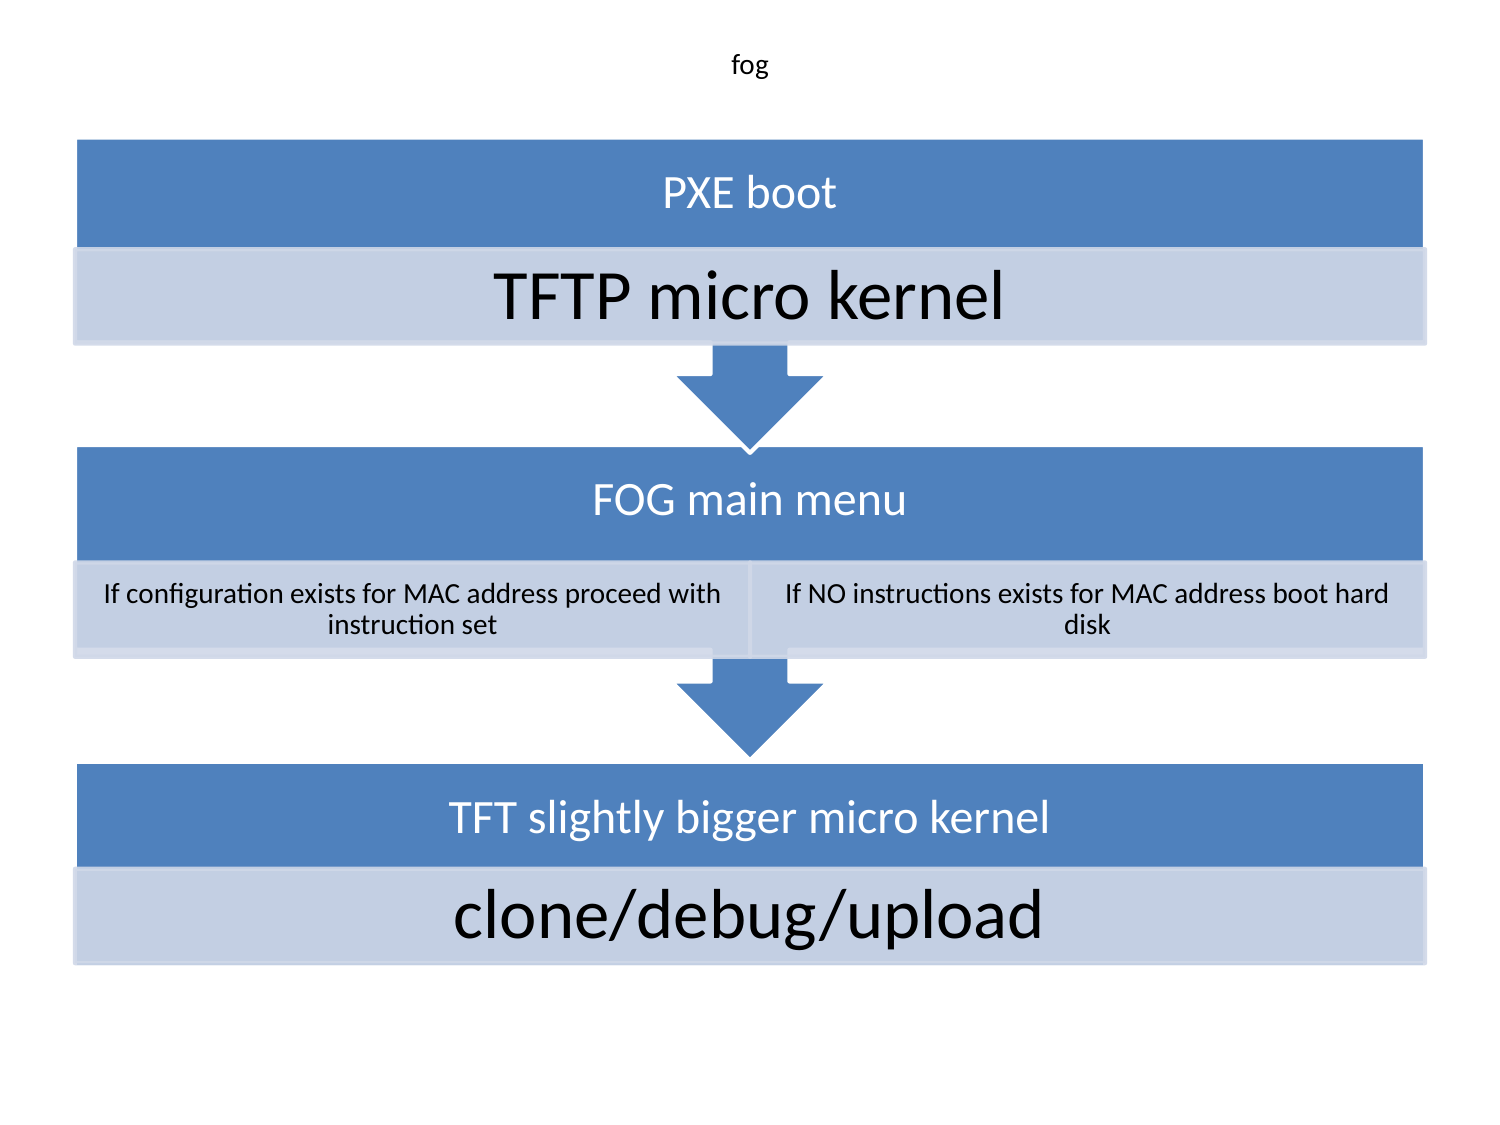

# fog
PXE boot
TFTP micro kernel
FOG main menu
If configuration exists for MAC address proceed with instruction set
If NO instructions exists for MAC address boot hard disk
TFT slightly bigger micro kernel
clone/debug/upload